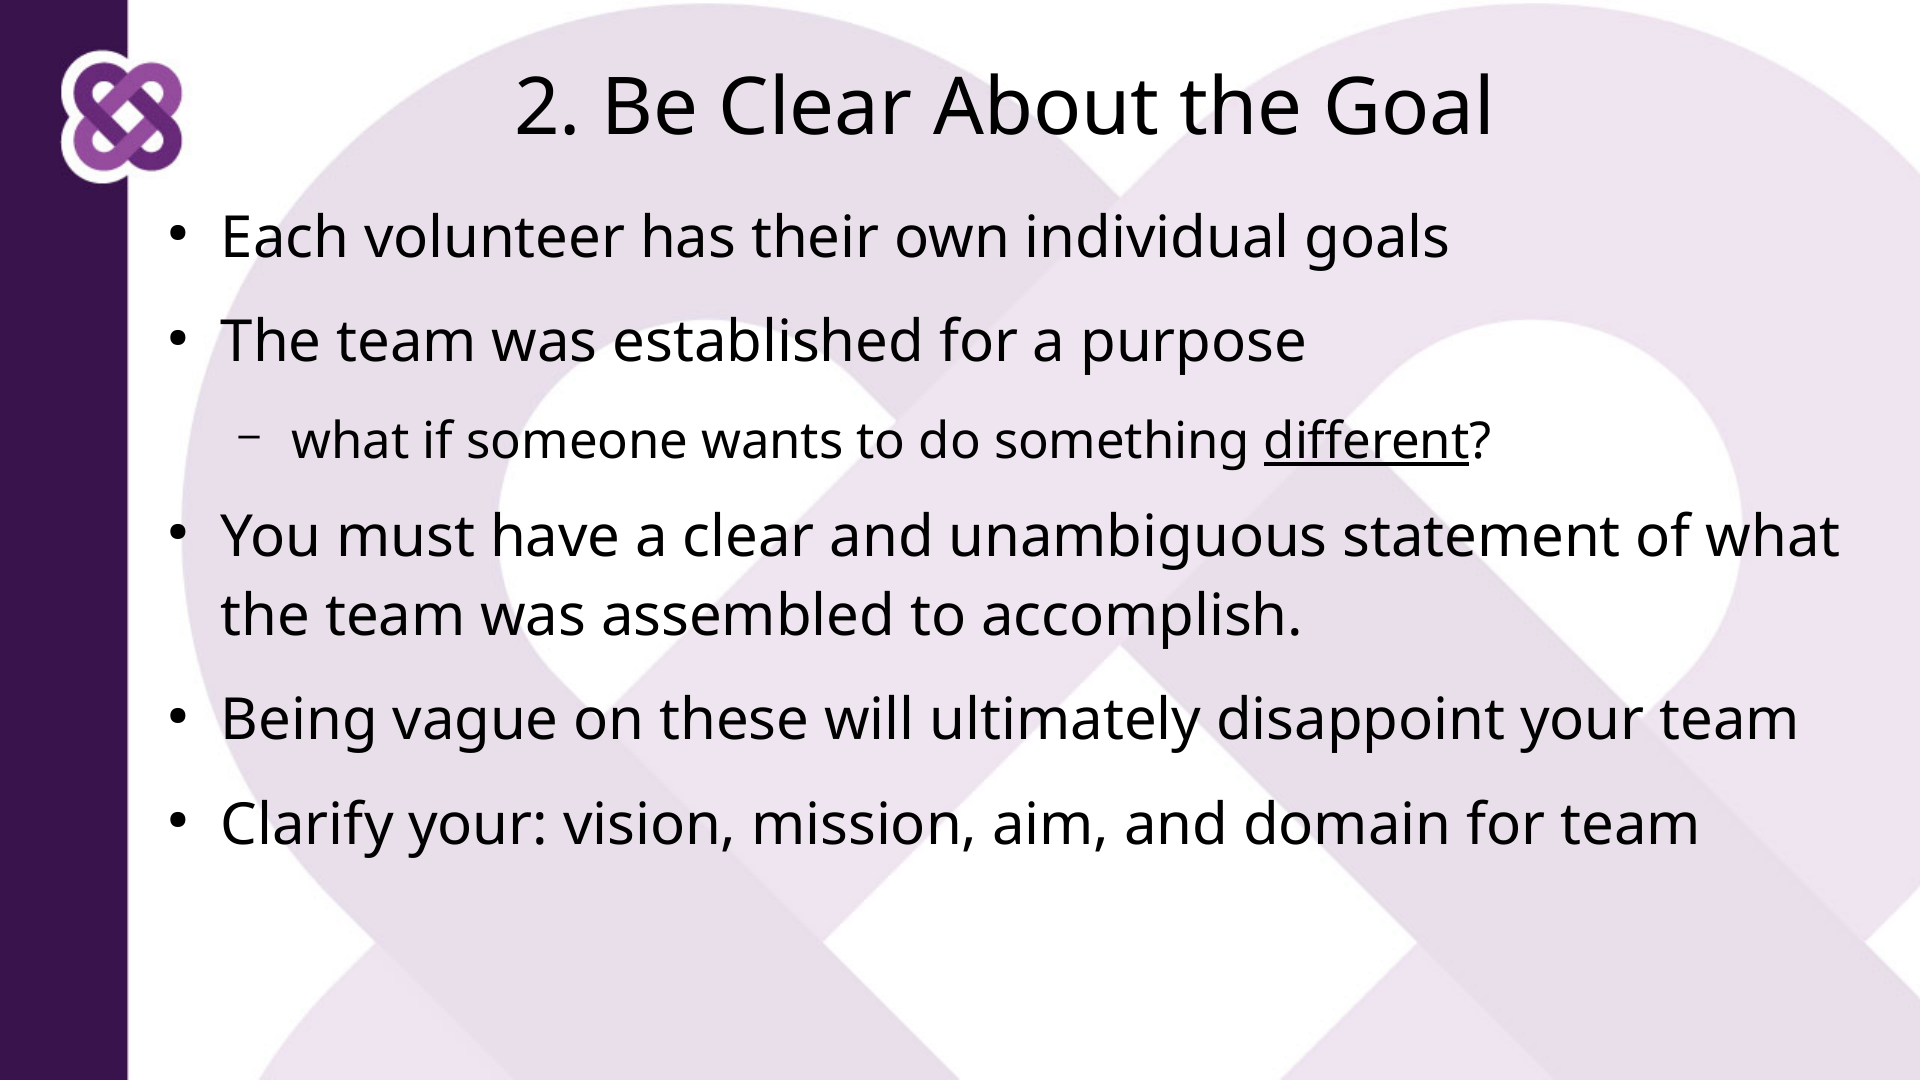

# 2. Be Clear About the Goal
Each volunteer has their own individual goals
The team was established for a purpose
what if someone wants to do something different?
You must have a clear and unambiguous statement of what the team was assembled to accomplish.
Being vague on these will ultimately disappoint your team
Clarify your: vision, mission, aim, and domain for team